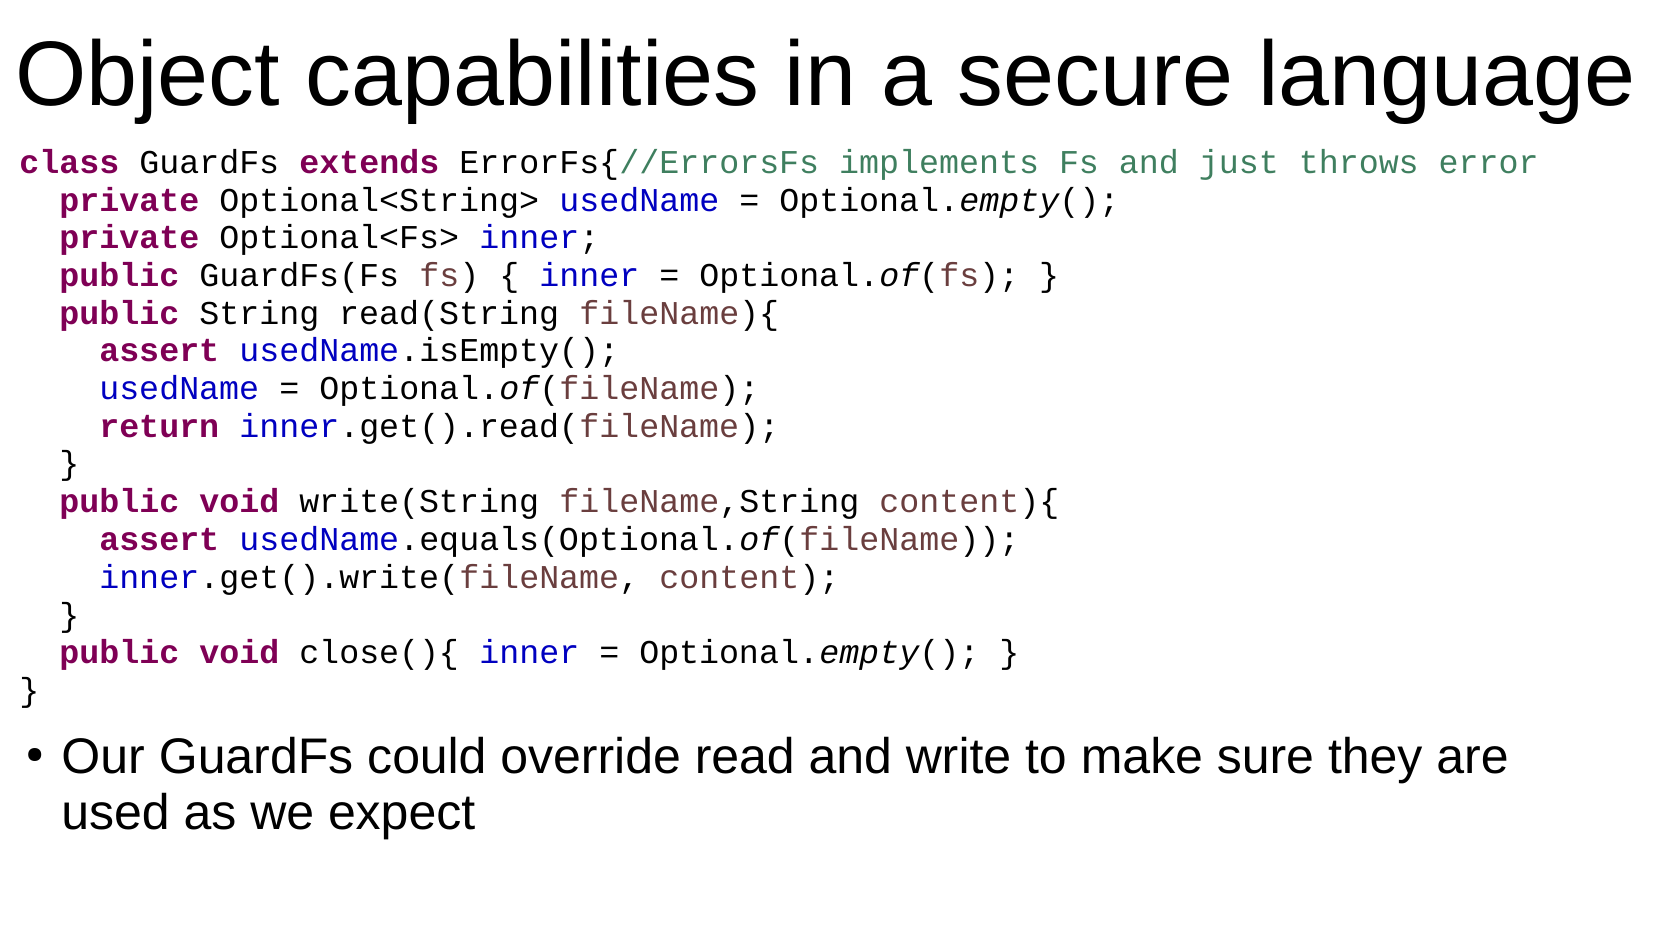

# Object capabilities in a secure language
class GuardFs extends ErrorFs{//ErrorsFs implements Fs and just throws error
 private Optional<String> usedName = Optional.empty();
 private Optional<Fs> inner;
 public GuardFs(Fs fs) { inner = Optional.of(fs); }
 public String read(String fileName){
 assert usedName.isEmpty();
 usedName = Optional.of(fileName);
 return inner.get().read(fileName);
 }
 public void write(String fileName,String content){
 assert usedName.equals(Optional.of(fileName));
 inner.get().write(fileName, content);
 }
 public void close(){ inner = Optional.empty(); }
}
Our GuardFs could override read and write to make sure they are used as we expect